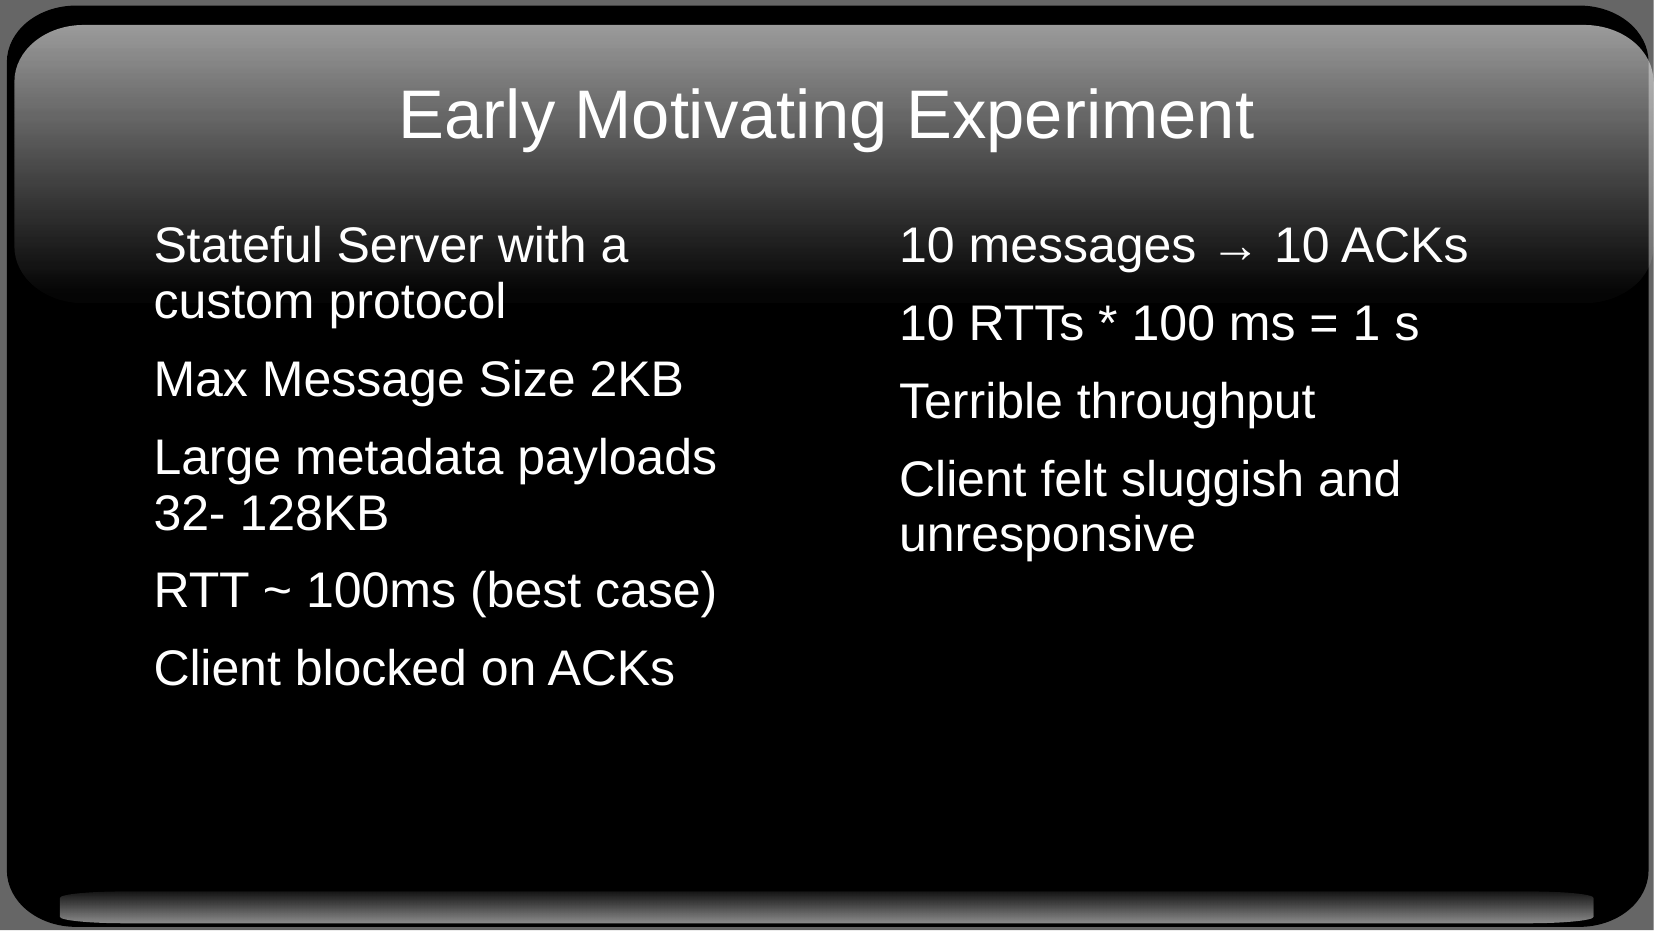

# Early Motivating Experiment
Stateful Server with a custom protocol
Max Message Size 2KB
Large metadata payloads 32- 128KB
RTT ~ 100ms (best case)
Client blocked on ACKs
10 messages → 10 ACKs
10 RTTs * 100 ms = 1 s
Terrible throughput
Client felt sluggish and unresponsive